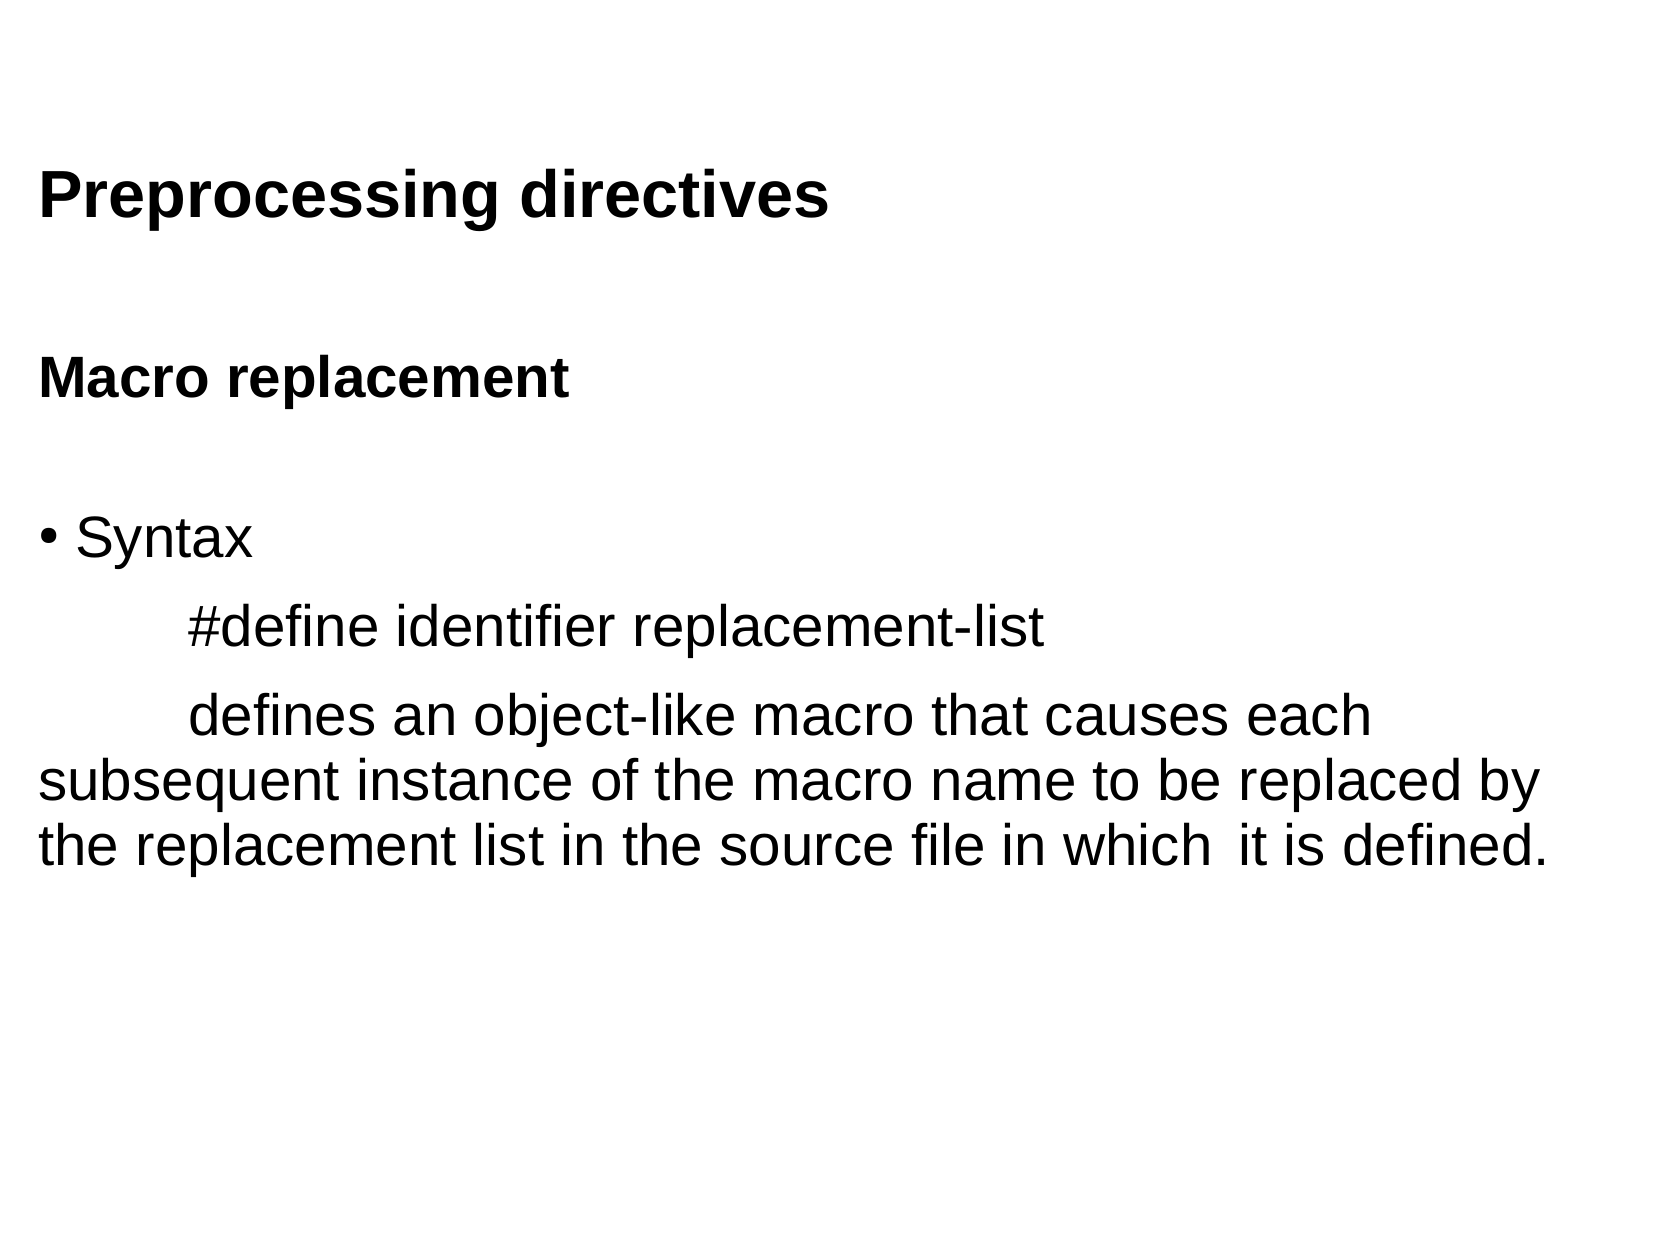

Preprocessing directives
Macro replacement
 Syntax
		#define identifier replacement-list
		defines an object-like macro that causes each subsequent instance of the macro name to be replaced by the replacement list in the source file in which 	it is defined.